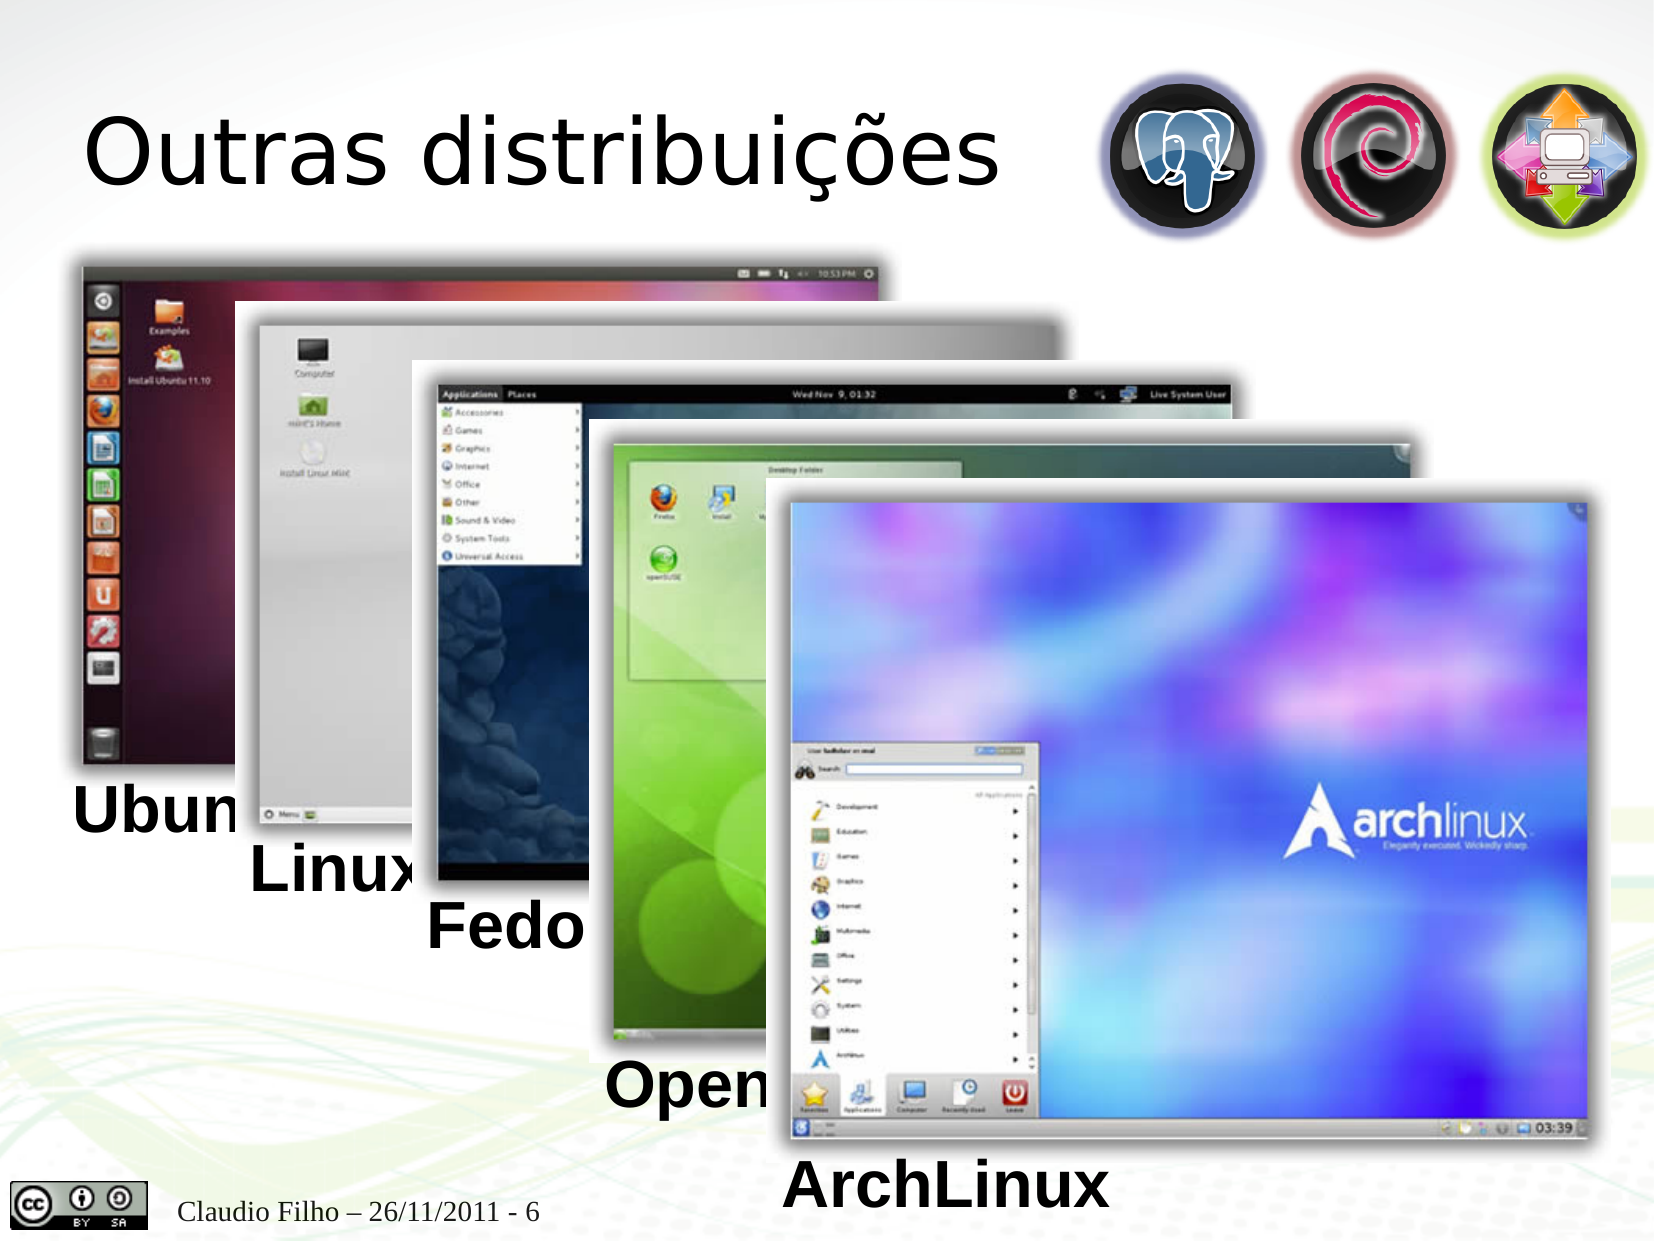

# Outras distribuições
Ubuntu
LinuxMint
Fedora
OpenSuse
ArchLinux